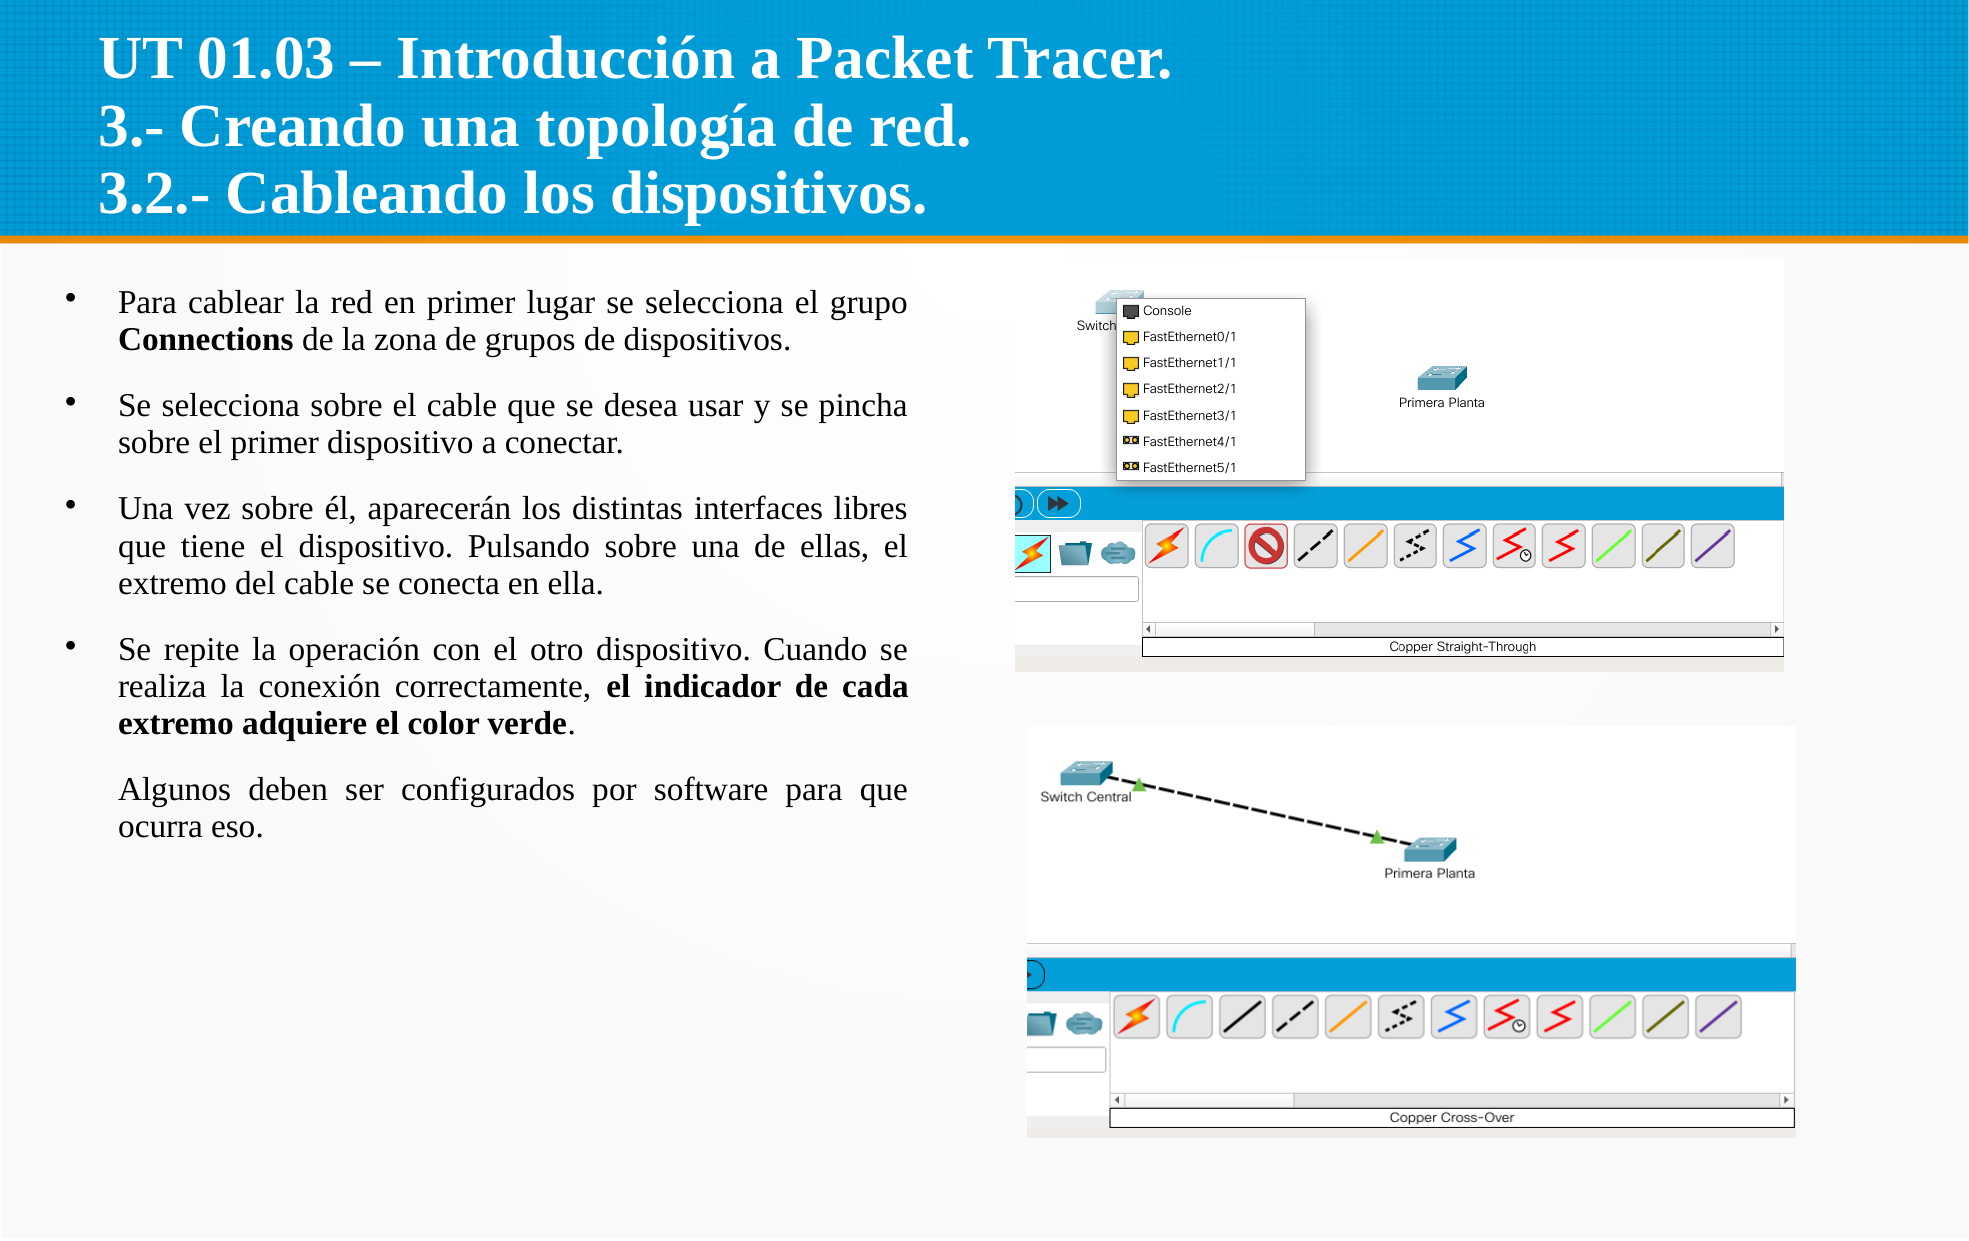

# UT 01.03 – Introducción a Packet Tracer. 3.- Creando una topología de red. 3.2.- Cableando los dispositivos.
Para cablear la red en primer lugar se selecciona el grupo Connections de la zona de grupos de dispositivos.
Se selecciona sobre el cable que se desea usar y se pincha sobre el primer dispositivo a conectar.
Una vez sobre él, aparecerán los distintas interfaces libres que tiene el dispositivo. Pulsando sobre una de ellas, el extremo del cable se conecta en ella.
Se repite la operación con el otro dispositivo. Cuando se realiza la conexión correctamente, el indicador de cada extremo adquiere el color verde.
Algunos deben ser configurados por software para que ocurra eso.